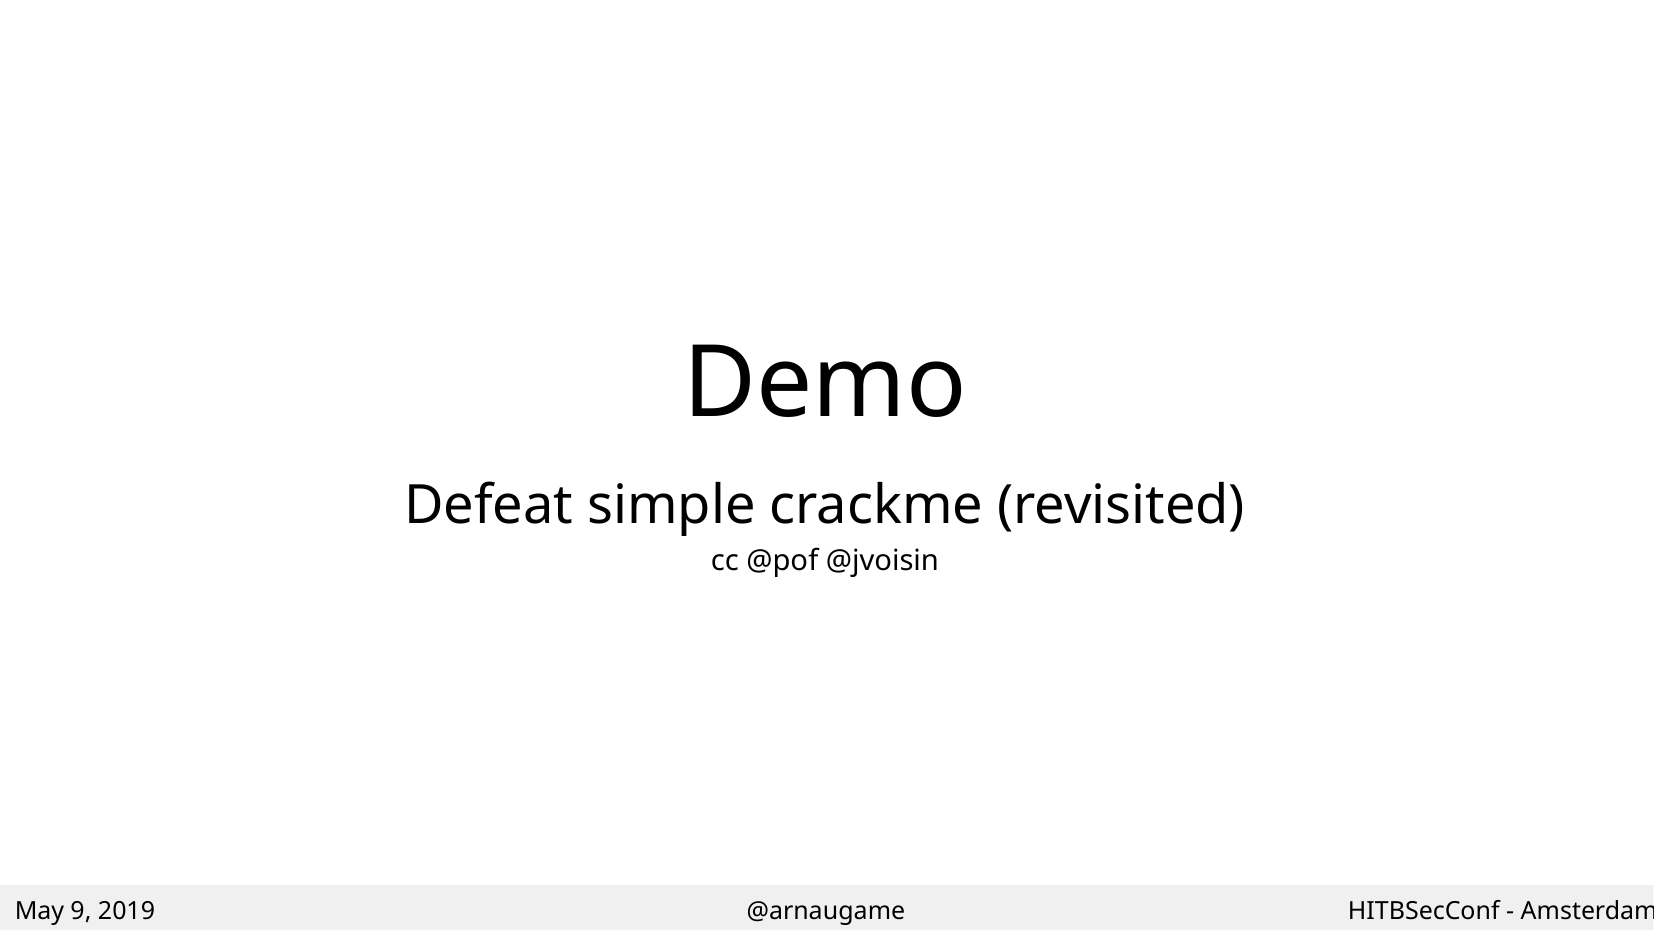

# Demo
Defeat simple crackme (revisited)
cc @pof @jvoisin
May 9, 2019
@arnaugamez
HITBSecConf - Amsterdam